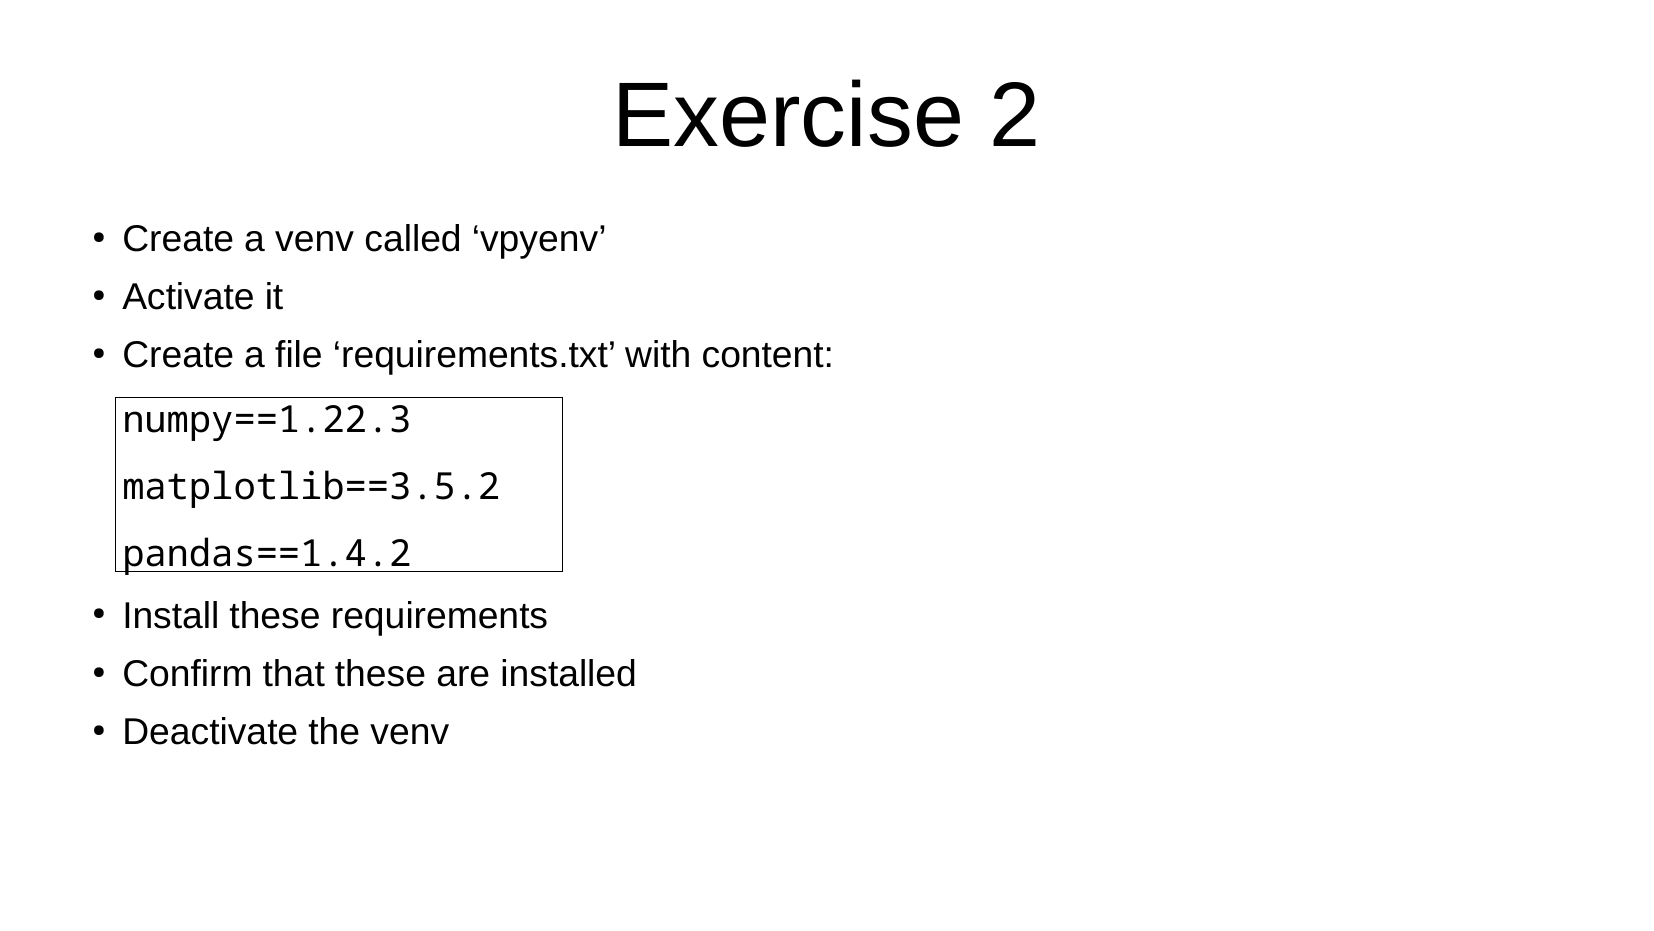

# Exercise 2
Create a venv called ‘vpyenv’
Activate it
Create a file ‘requirements.txt’ with content:
numpy==1.22.3
matplotlib==3.5.2
pandas==1.4.2
Install these requirements
Confirm that these are installed
Deactivate the venv